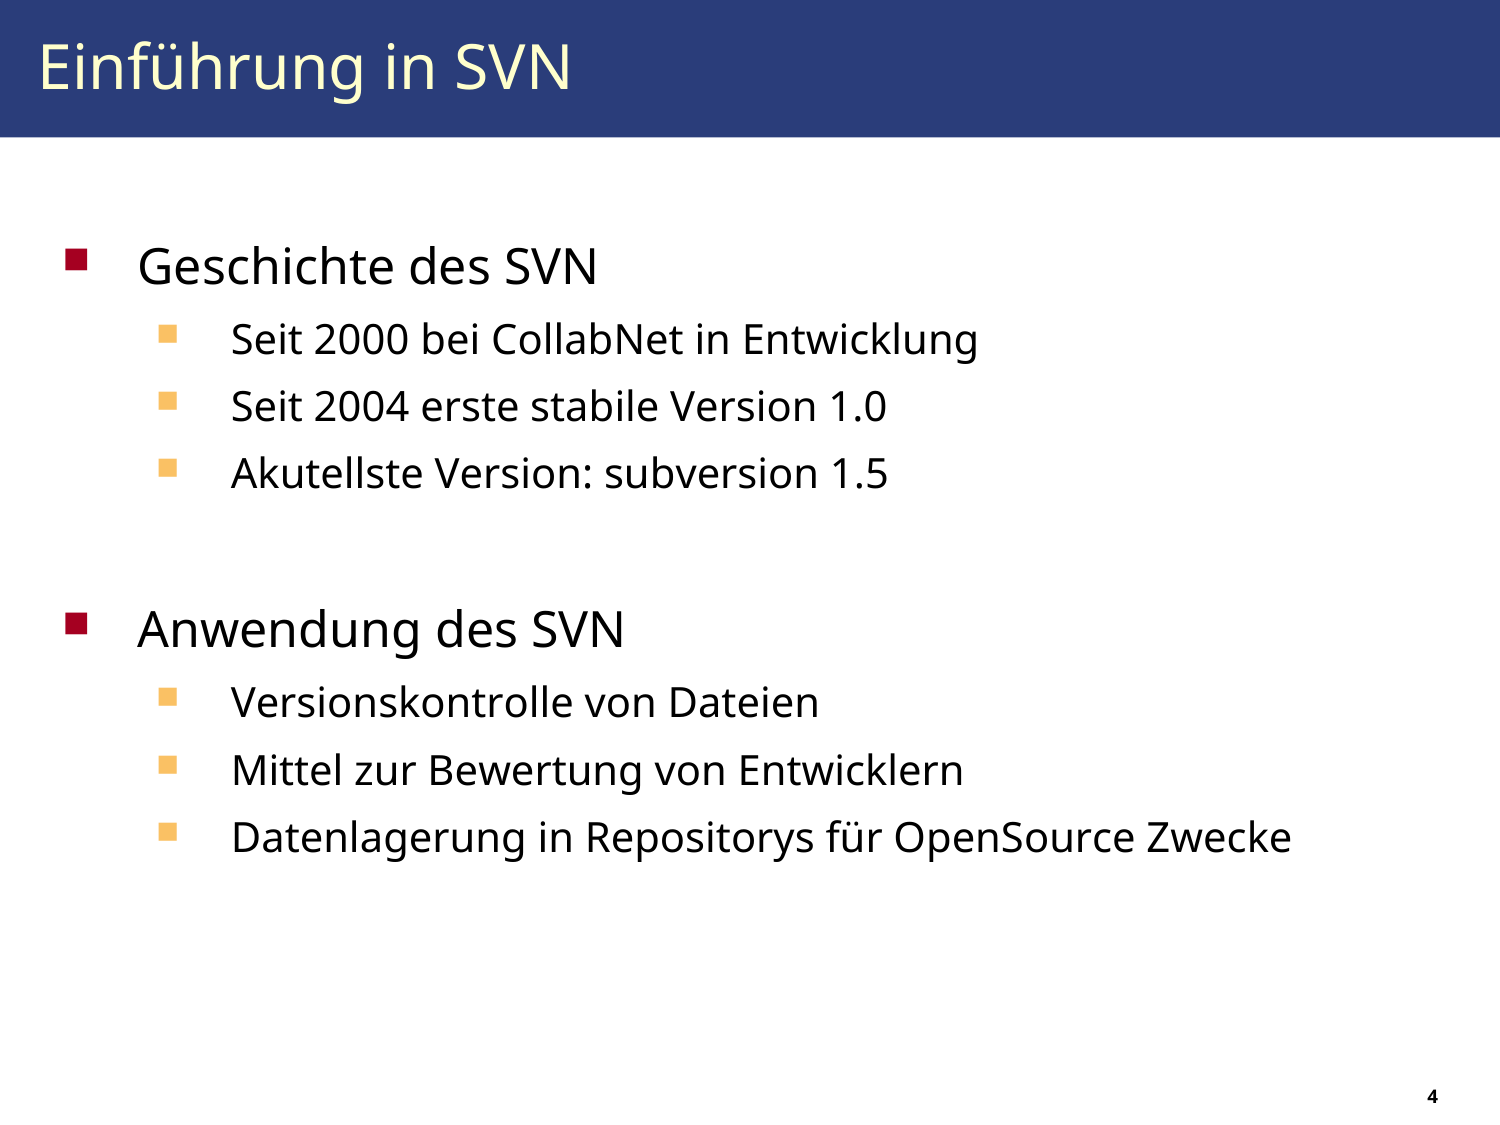

# Einführung in SVN
Geschichte des SVN
Seit 2000 bei CollabNet in Entwicklung
Seit 2004 erste stabile Version 1.0
Akutellste Version: subversion 1.5
Anwendung des SVN
Versionskontrolle von Dateien
Mittel zur Bewertung von Entwicklern
Datenlagerung in Repositorys für OpenSource Zwecke
4